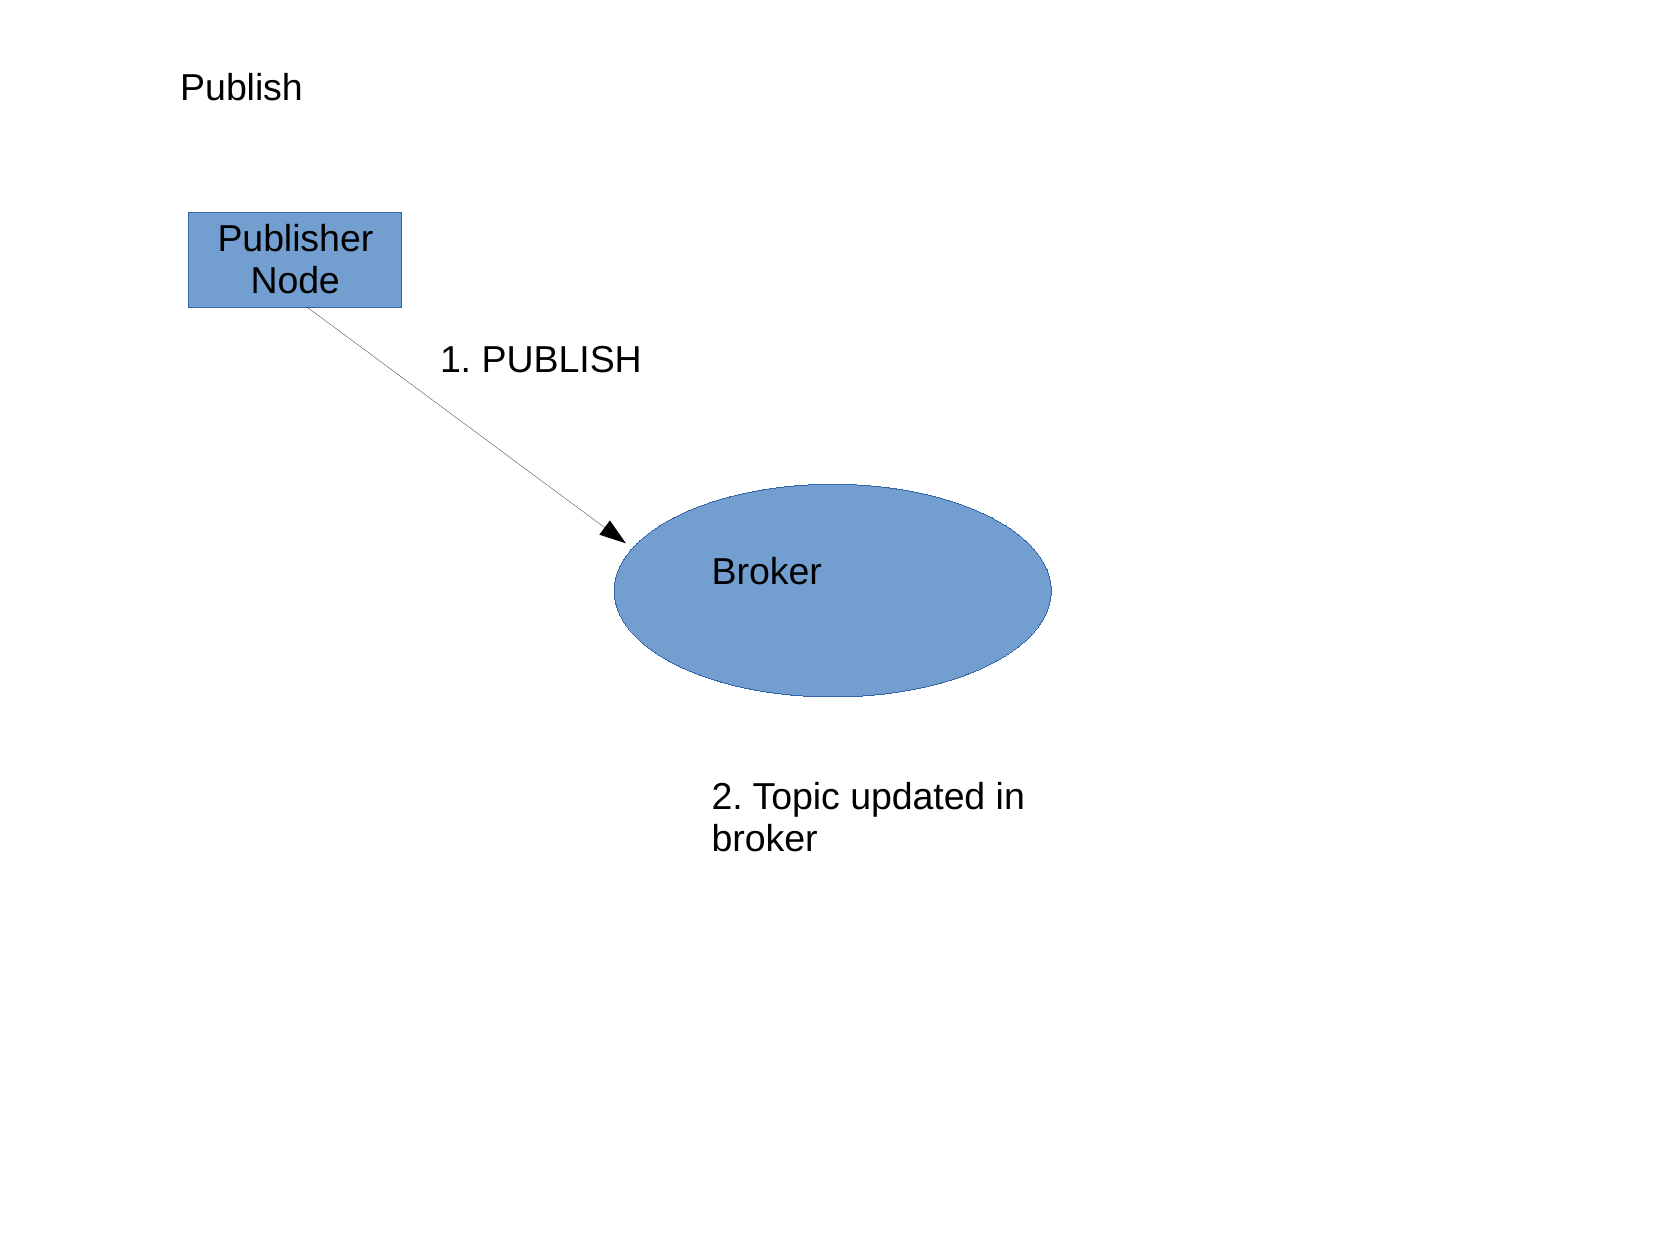

Publish
Publisher
Node
1. PUBLISH
Broker
2. Topic updated in broker